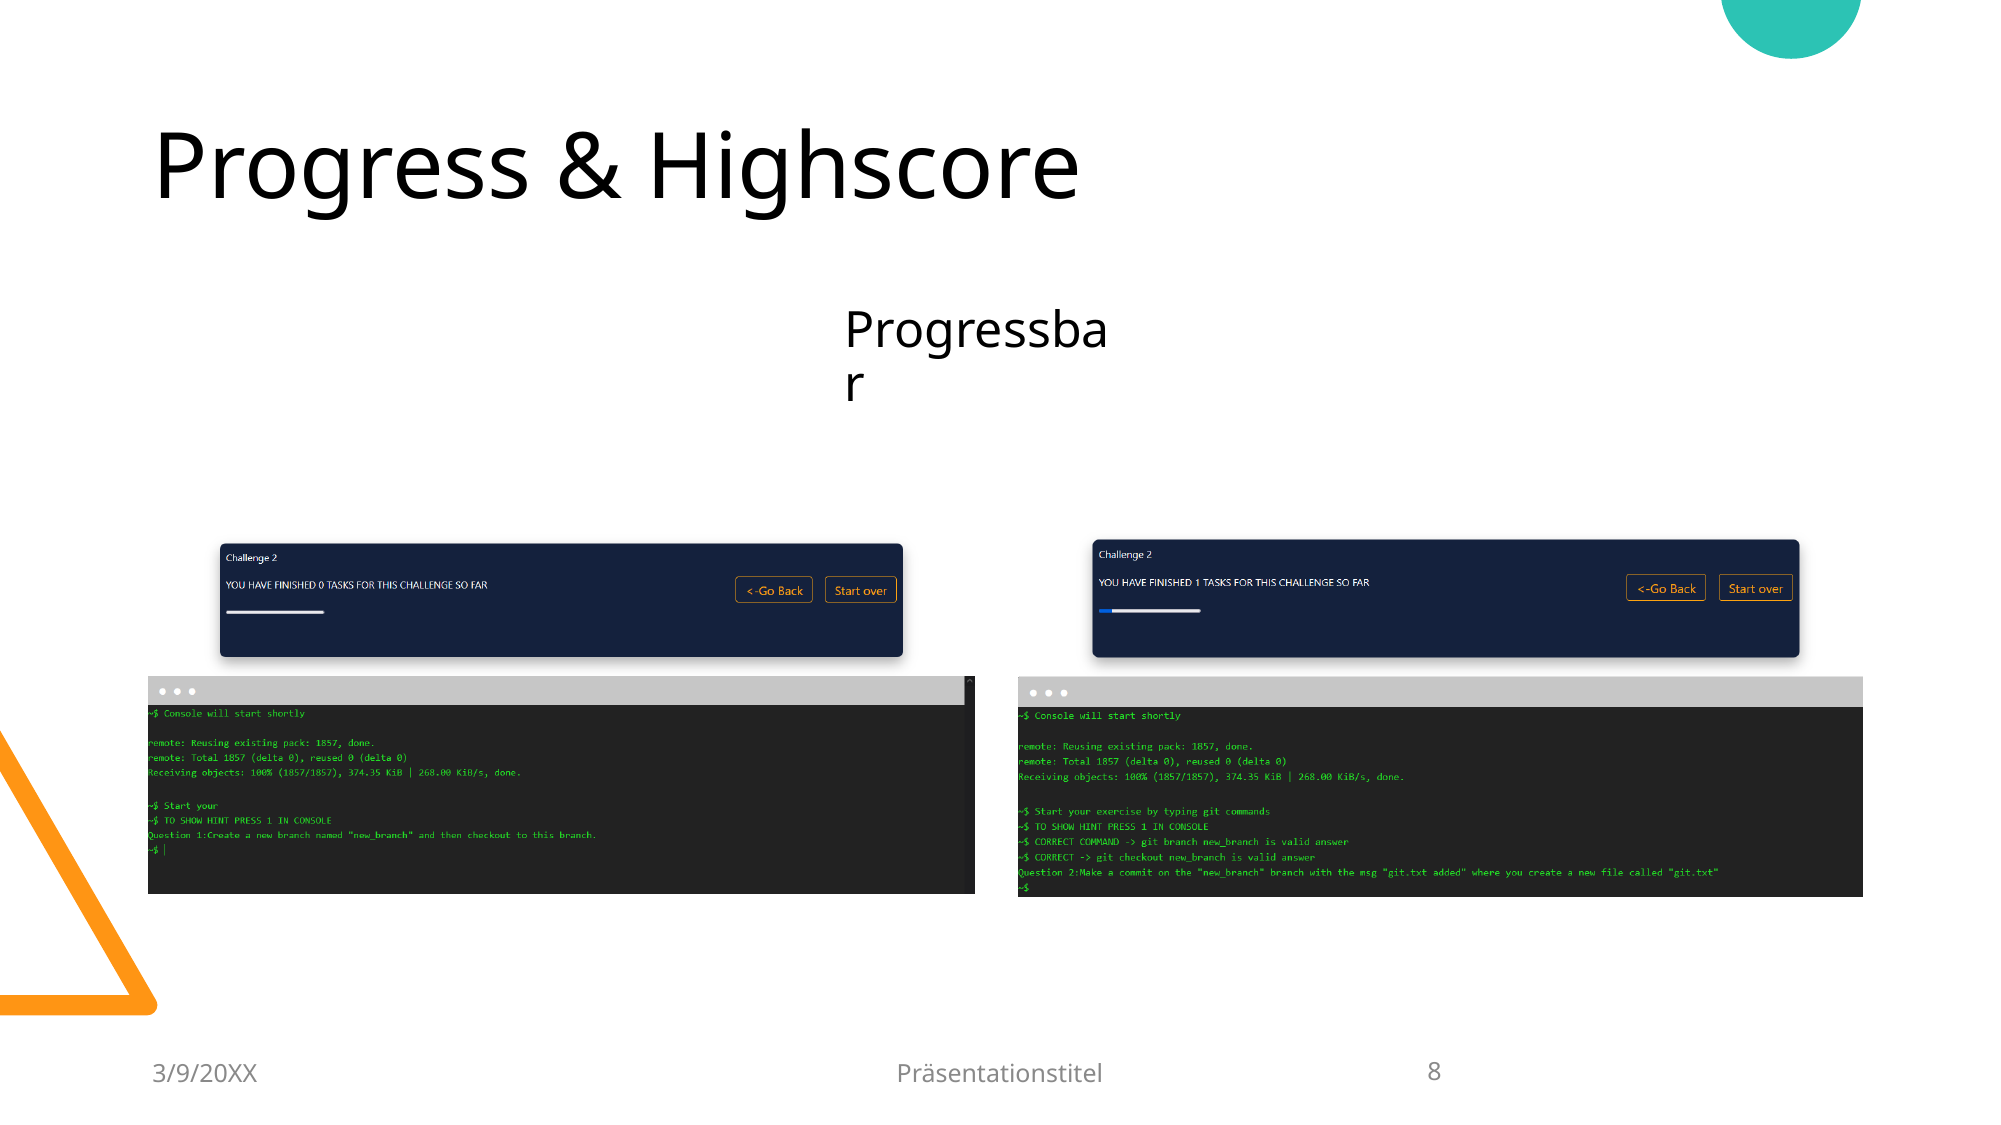

# Progress & Highscore
Progressbar
3/9/20XX
Präsentationstitel